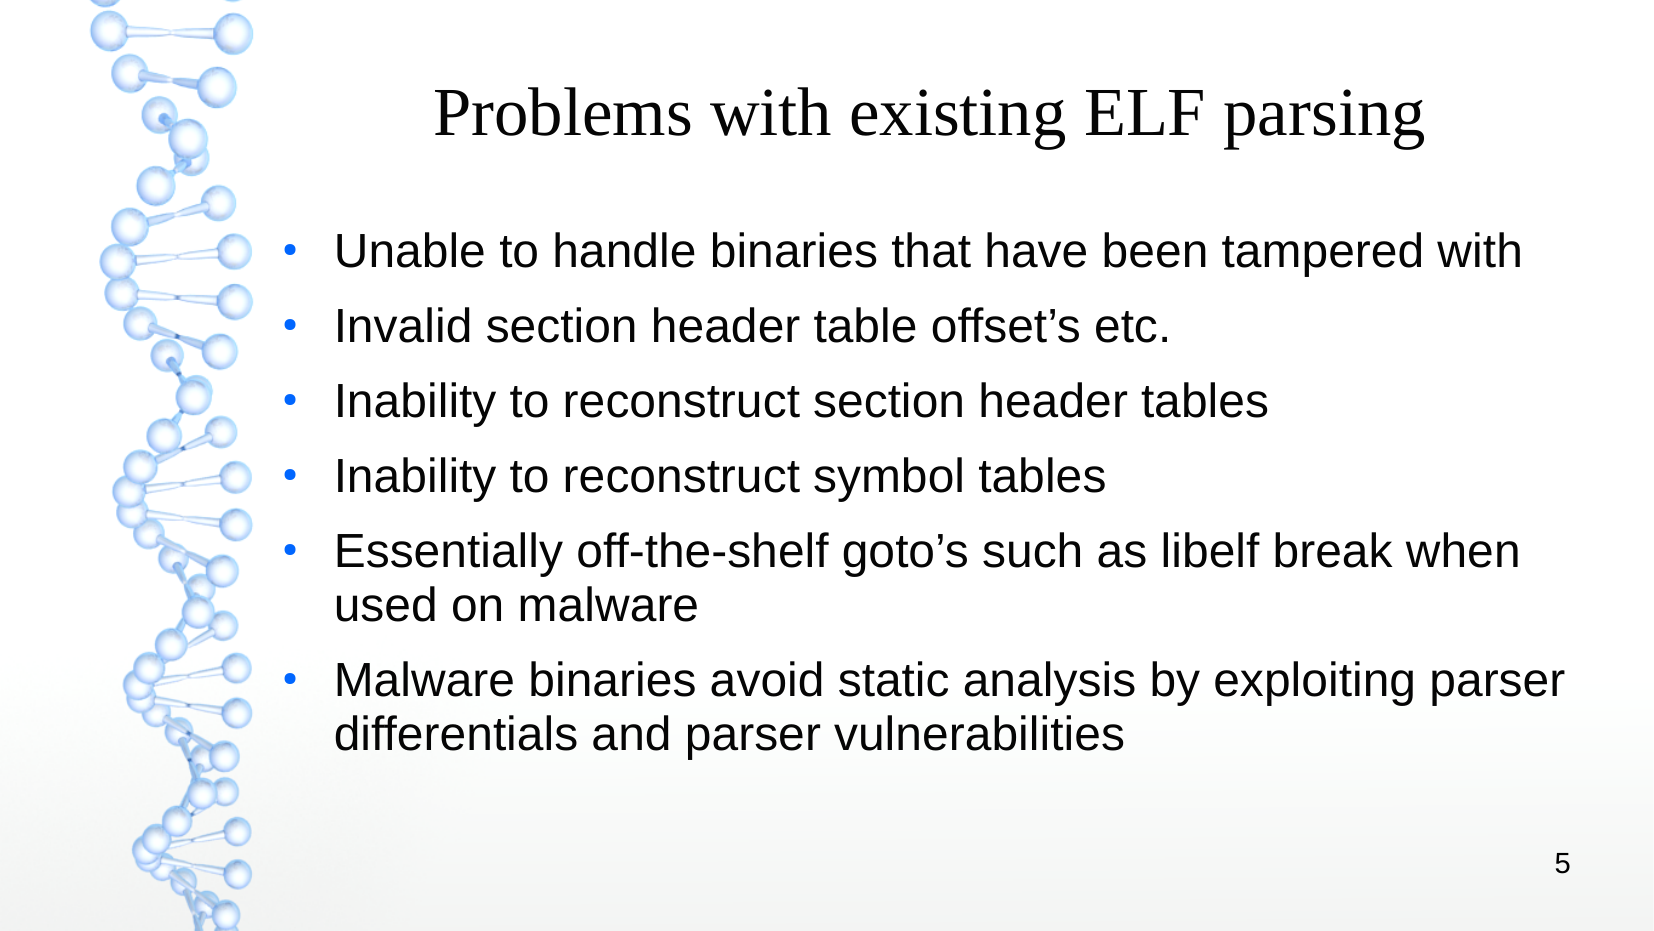

# Problems with existing ELF parsing
Unable to handle binaries that have been tampered with
Invalid section header table offset’s etc.
Inability to reconstruct section header tables
Inability to reconstruct symbol tables
Essentially off-the-shelf goto’s such as libelf break when used on malware
Malware binaries avoid static analysis by exploiting parser differentials and parser vulnerabilities
5